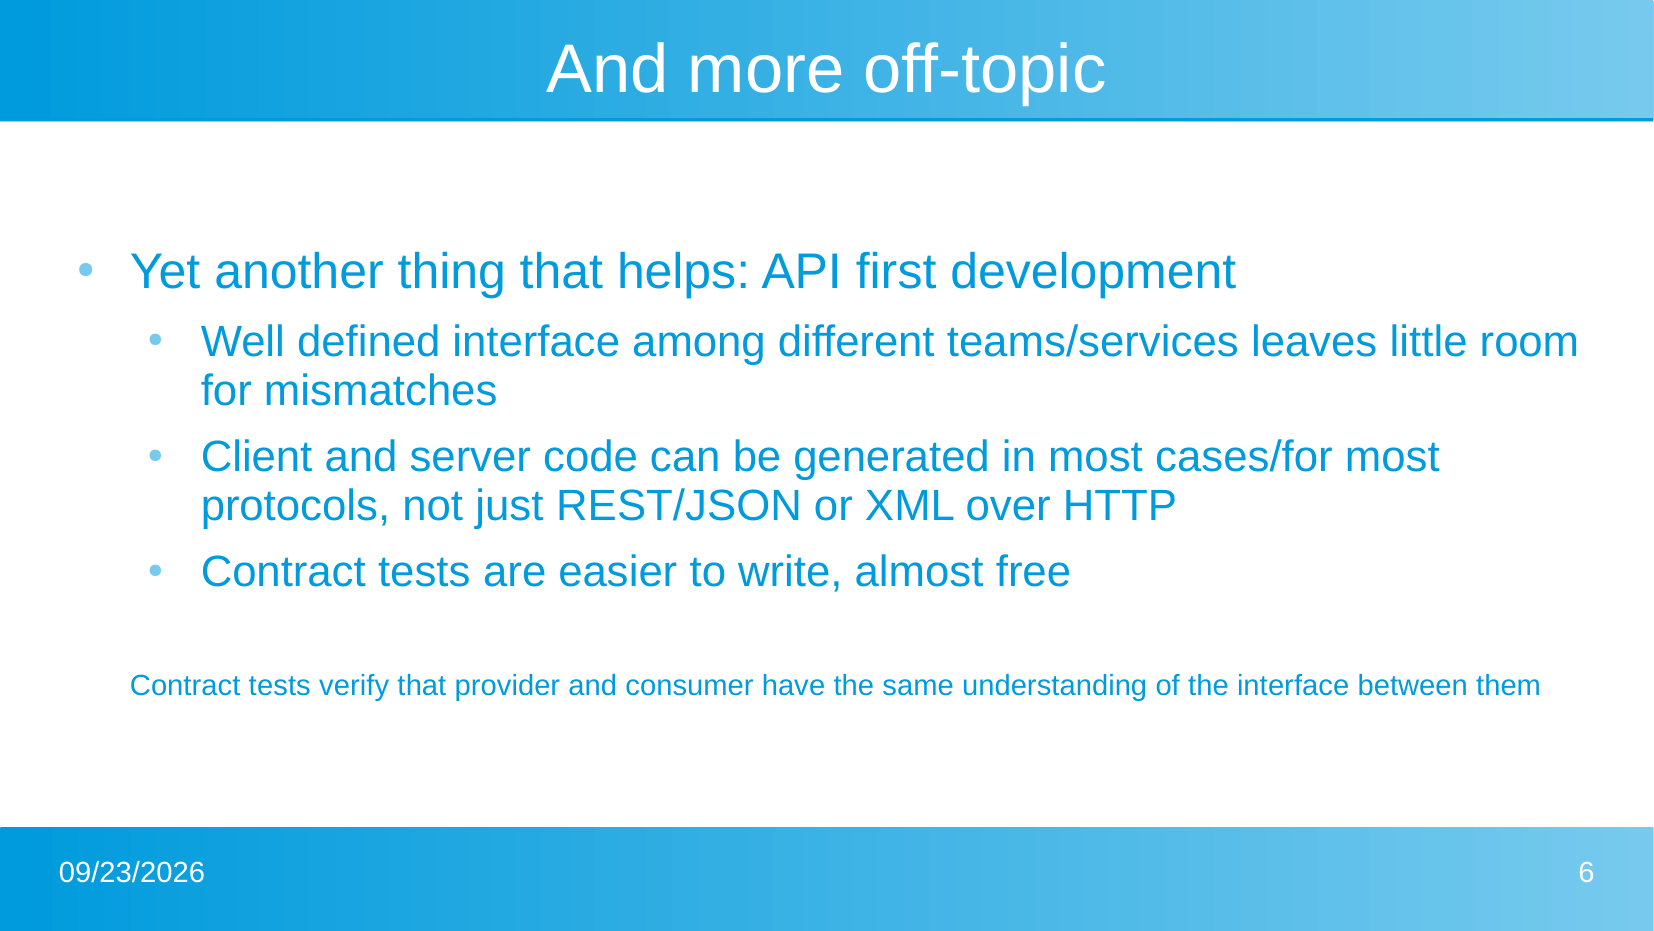

# And more off-topic
Yet another thing that helps: API first development
Well defined interface among different teams/services leaves little room for mismatches
Client and server code can be generated in most cases/for most protocols, not just REST/JSON or XML over HTTP
Contract tests are easier to write, almost free
Contract tests verify that provider and consumer have the same understanding of the interface between them
6